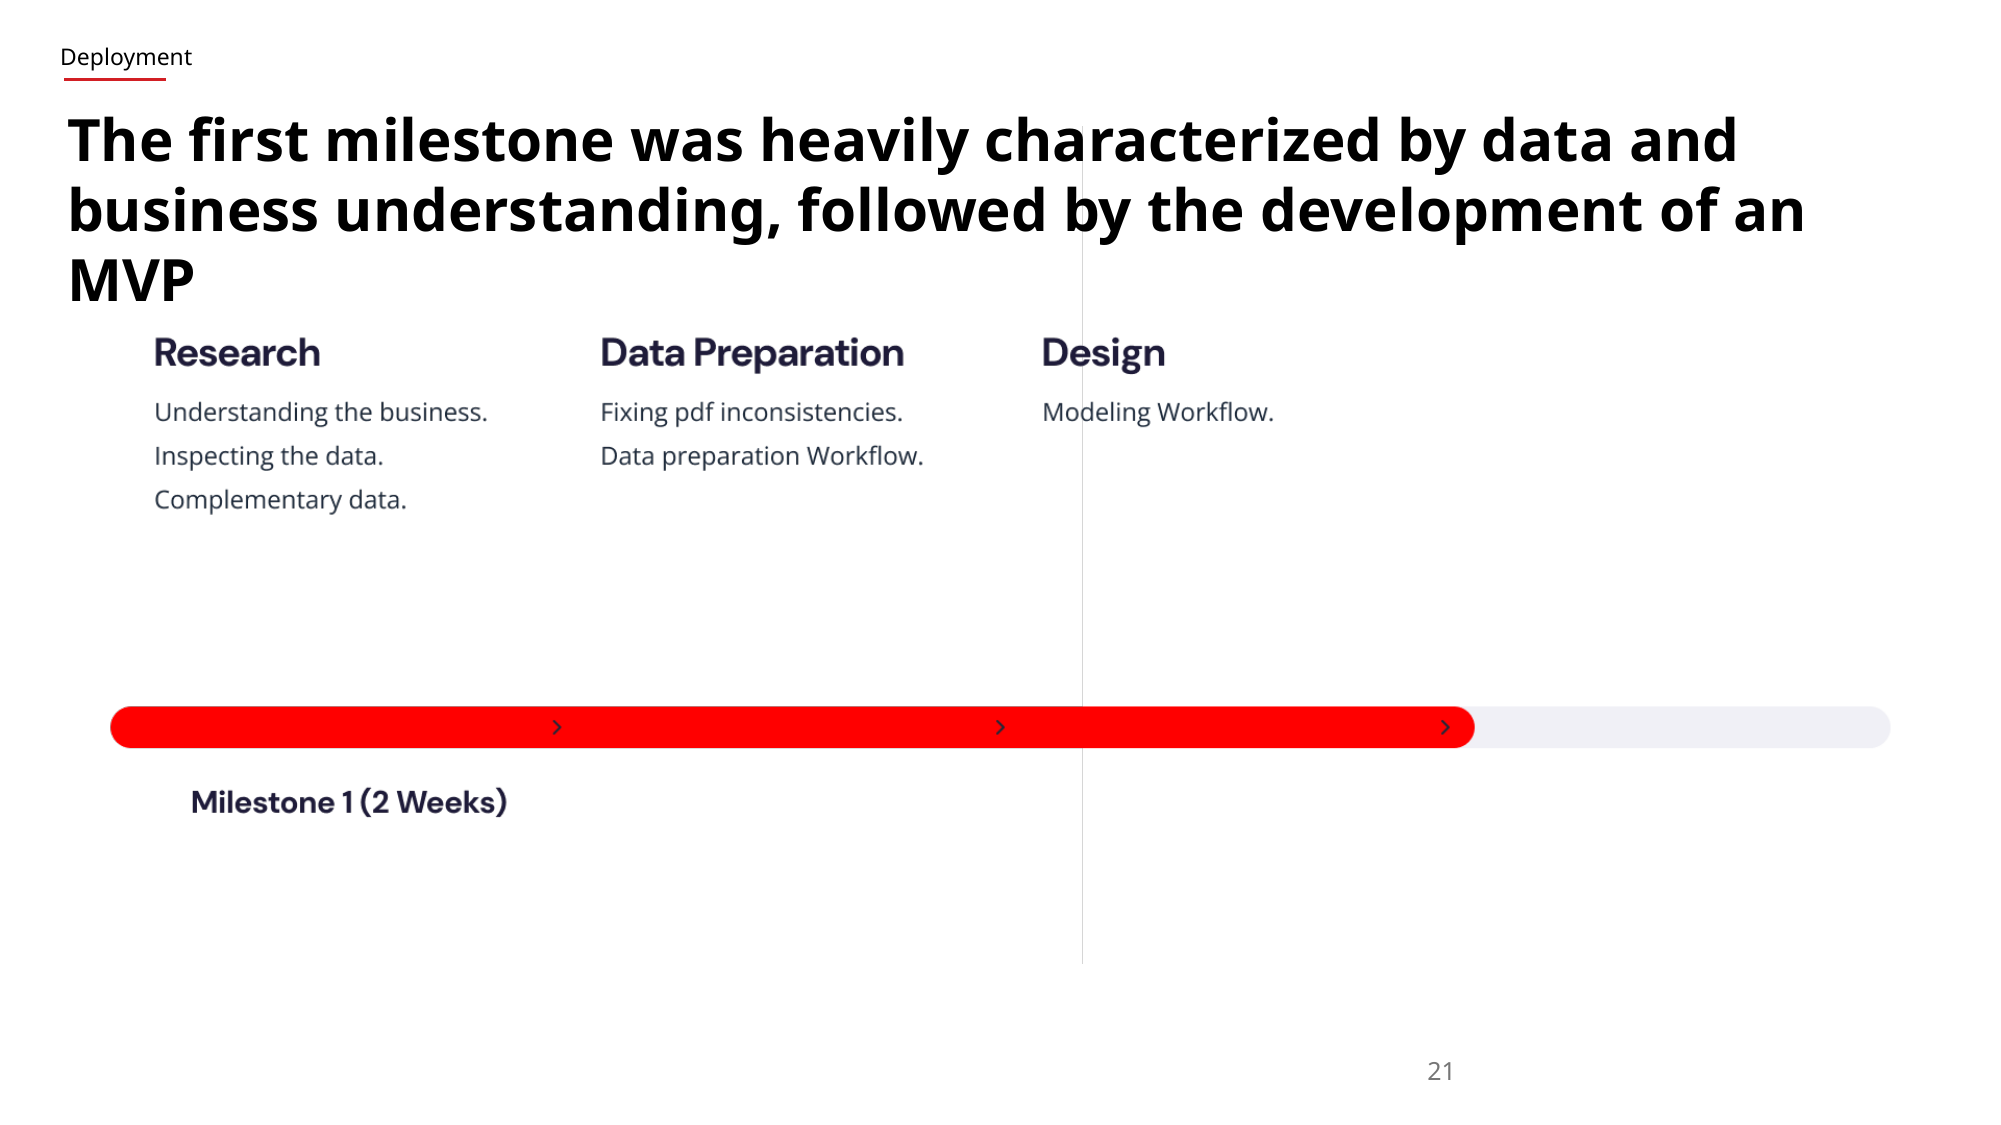

Deployment
The first milestone was heavily characterized by data and business understanding, followed by the development of an MVP